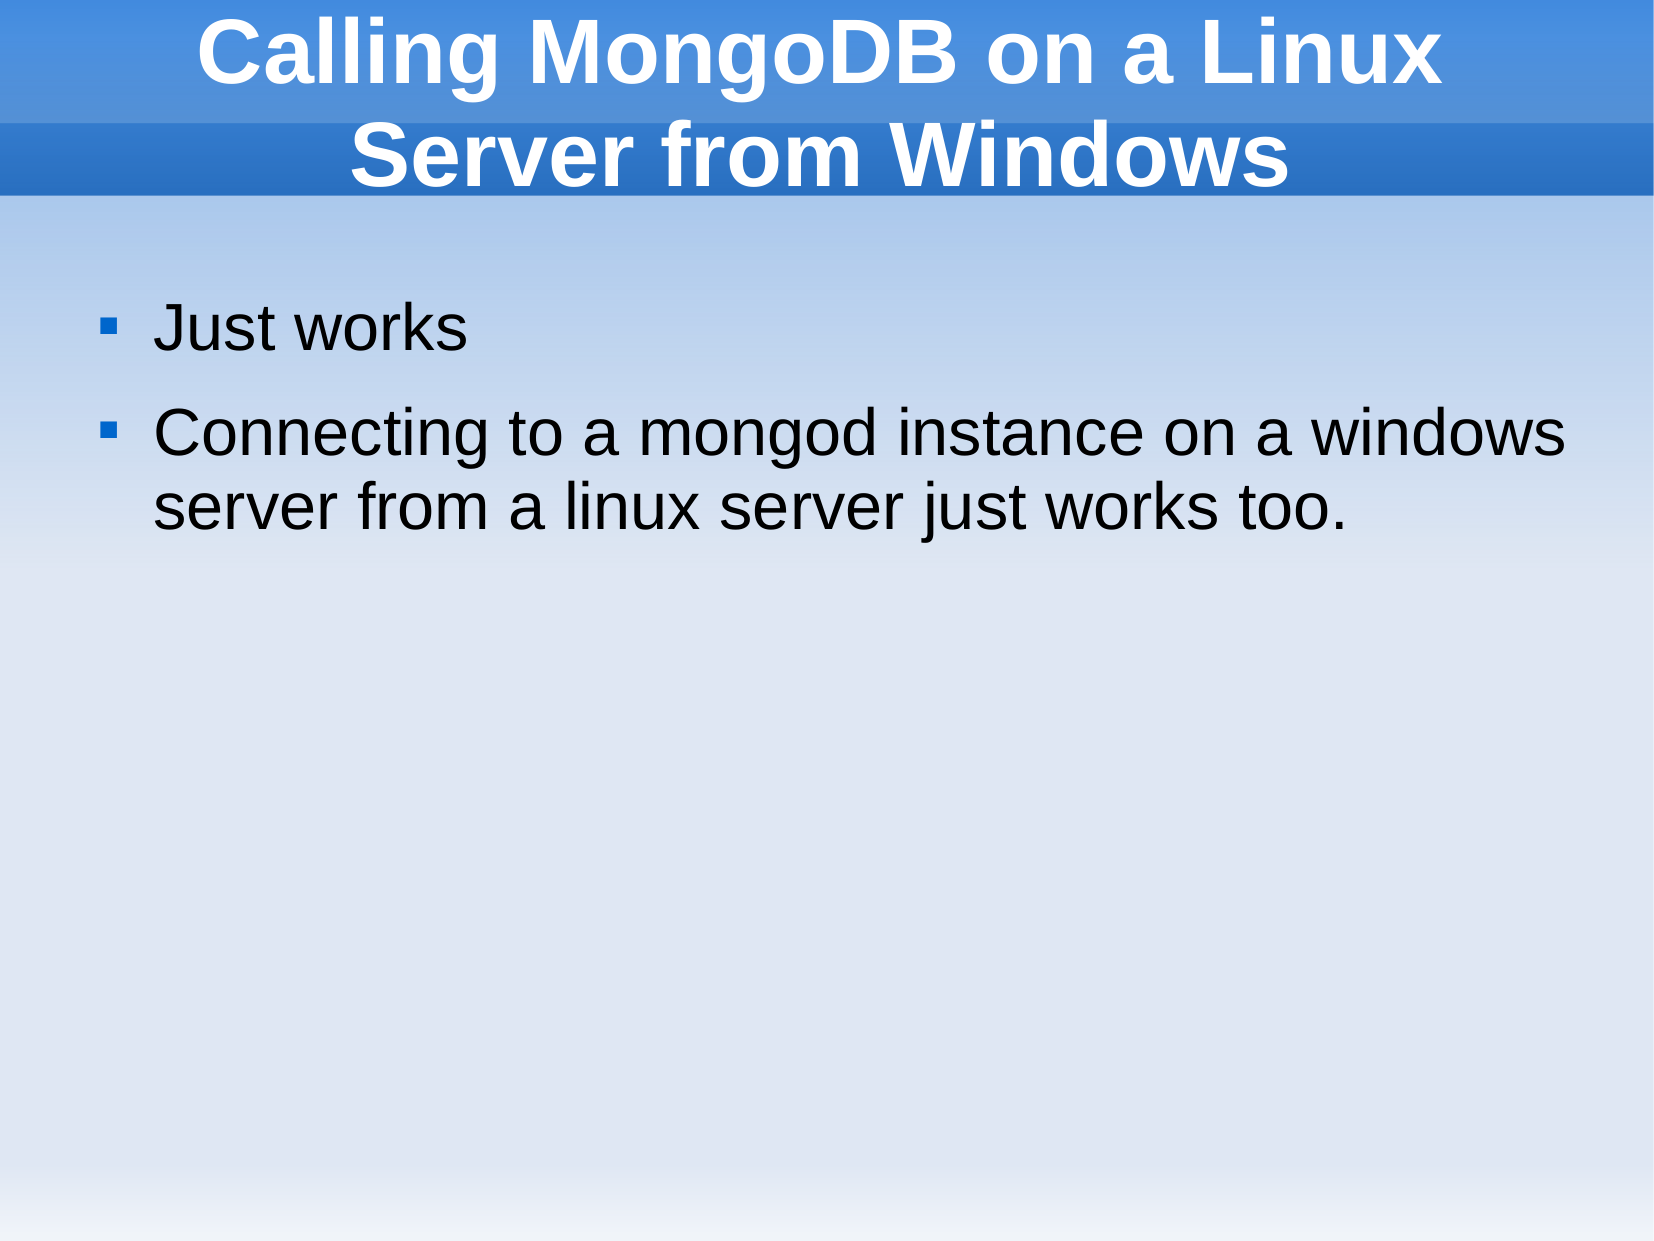

# Calling MongoDB on a Linux Server from Windows
Just works
Connecting to a mongod instance on a windows server from a linux server just works too.